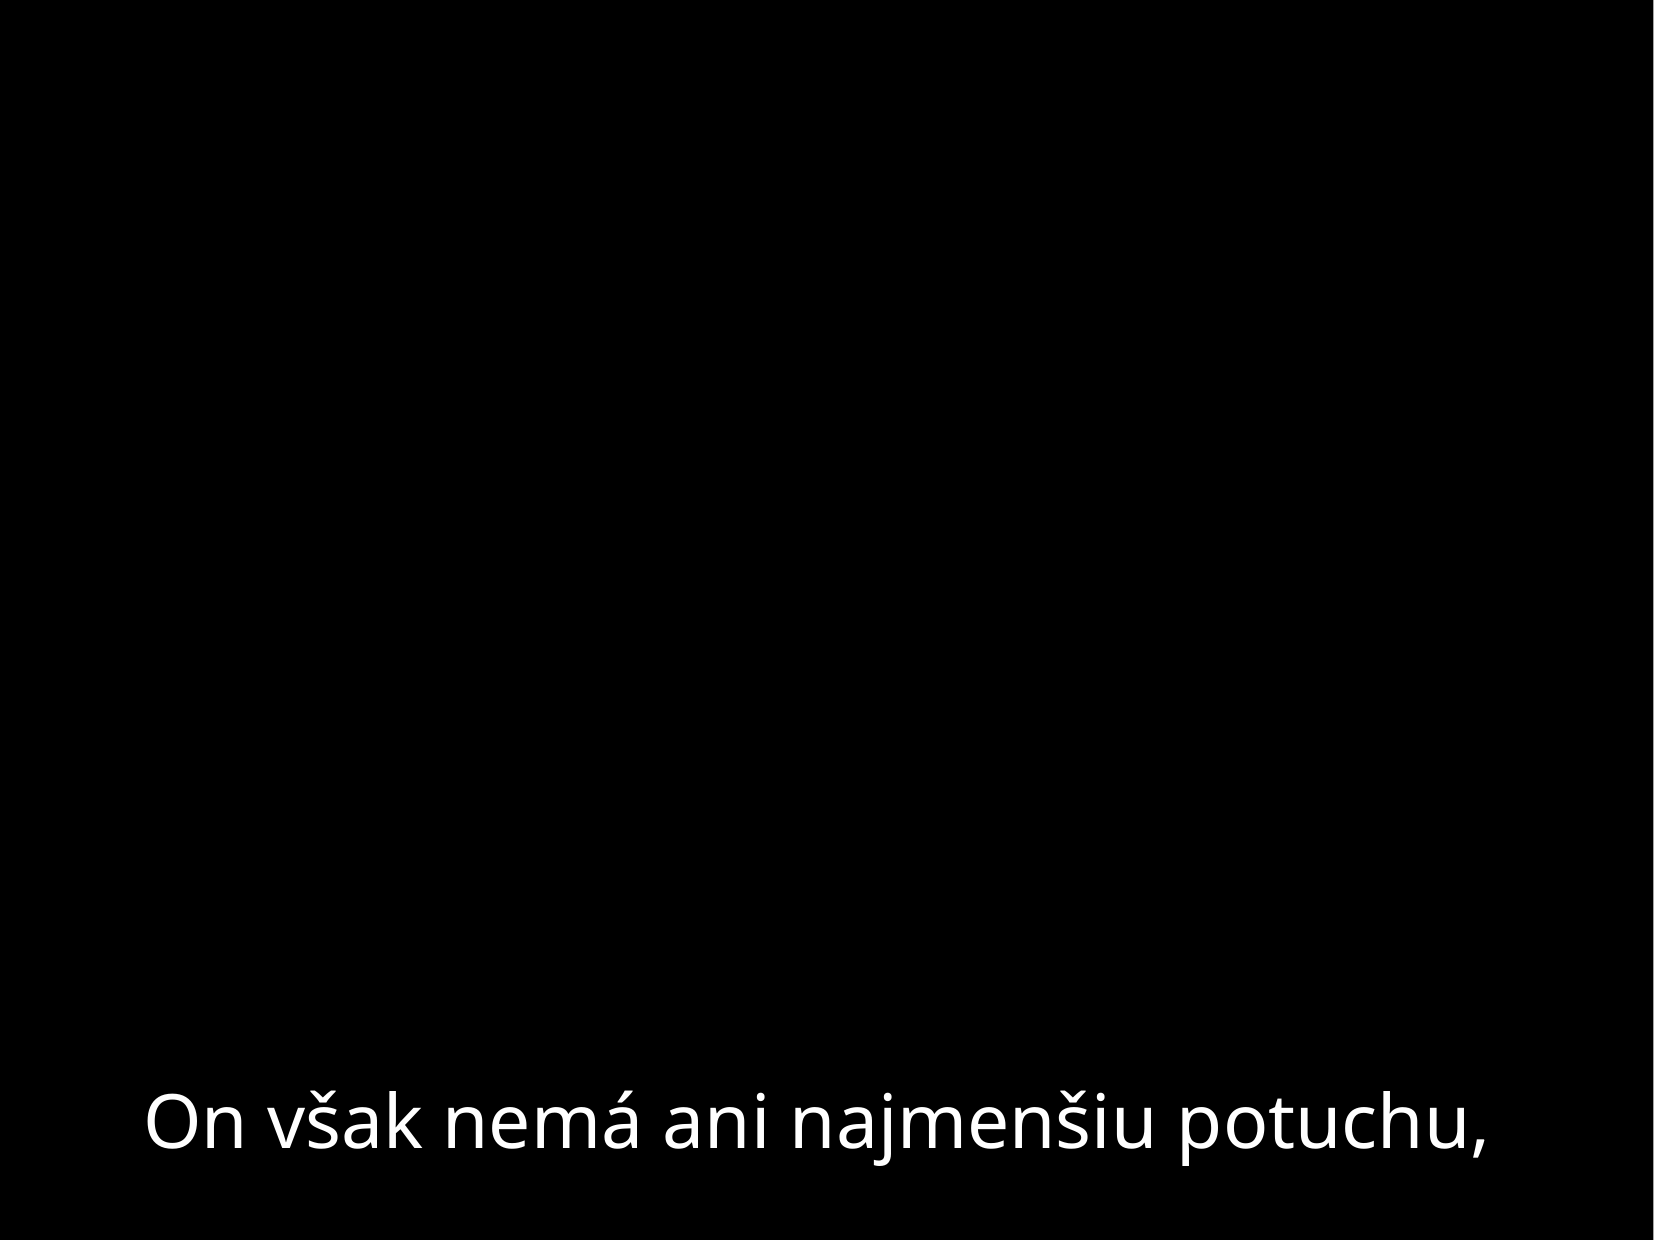

# On však nemá ani najmenšiu potuchu,